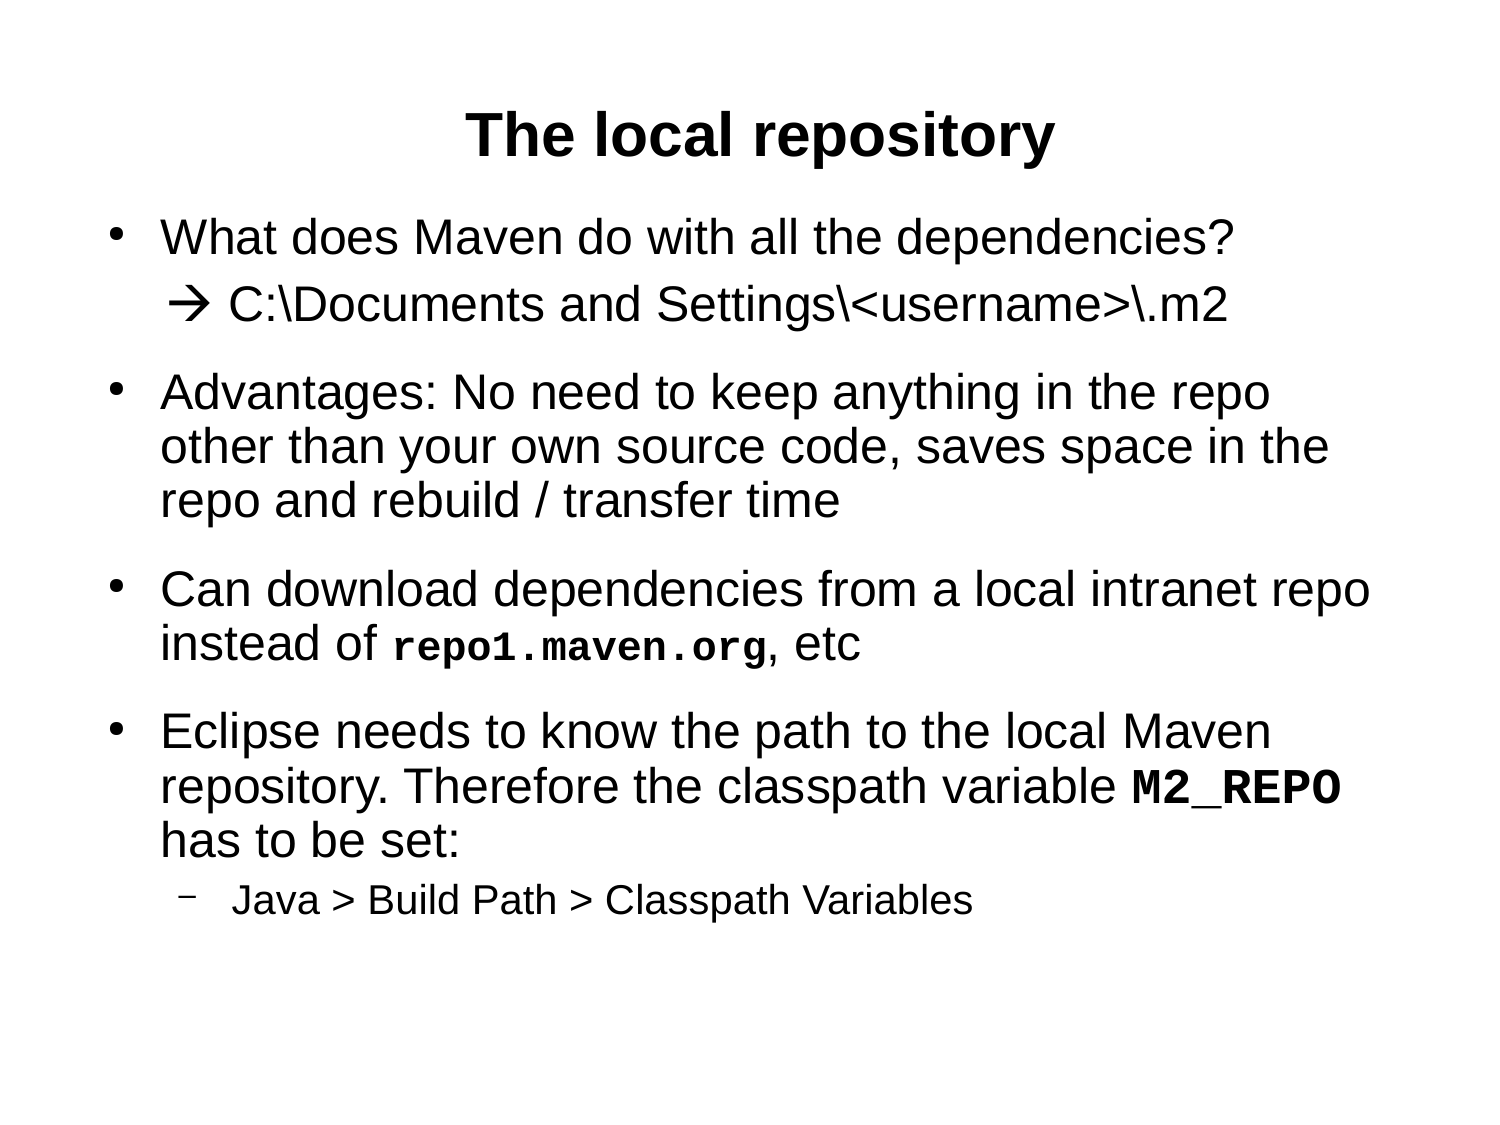

# The local repository
What does Maven do with all the dependencies?
	 C:\Documents and Settings\<username>\.m2
Advantages: No need to keep anything in the repo other than your own source code, saves space in the repo and rebuild / transfer time
Can download dependencies from a local intranet repo instead of repo1.maven.org, etc
Eclipse needs to know the path to the local Maven repository. Therefore the classpath variable M2_REPO has to be set:
Java > Build Path > Classpath Variables